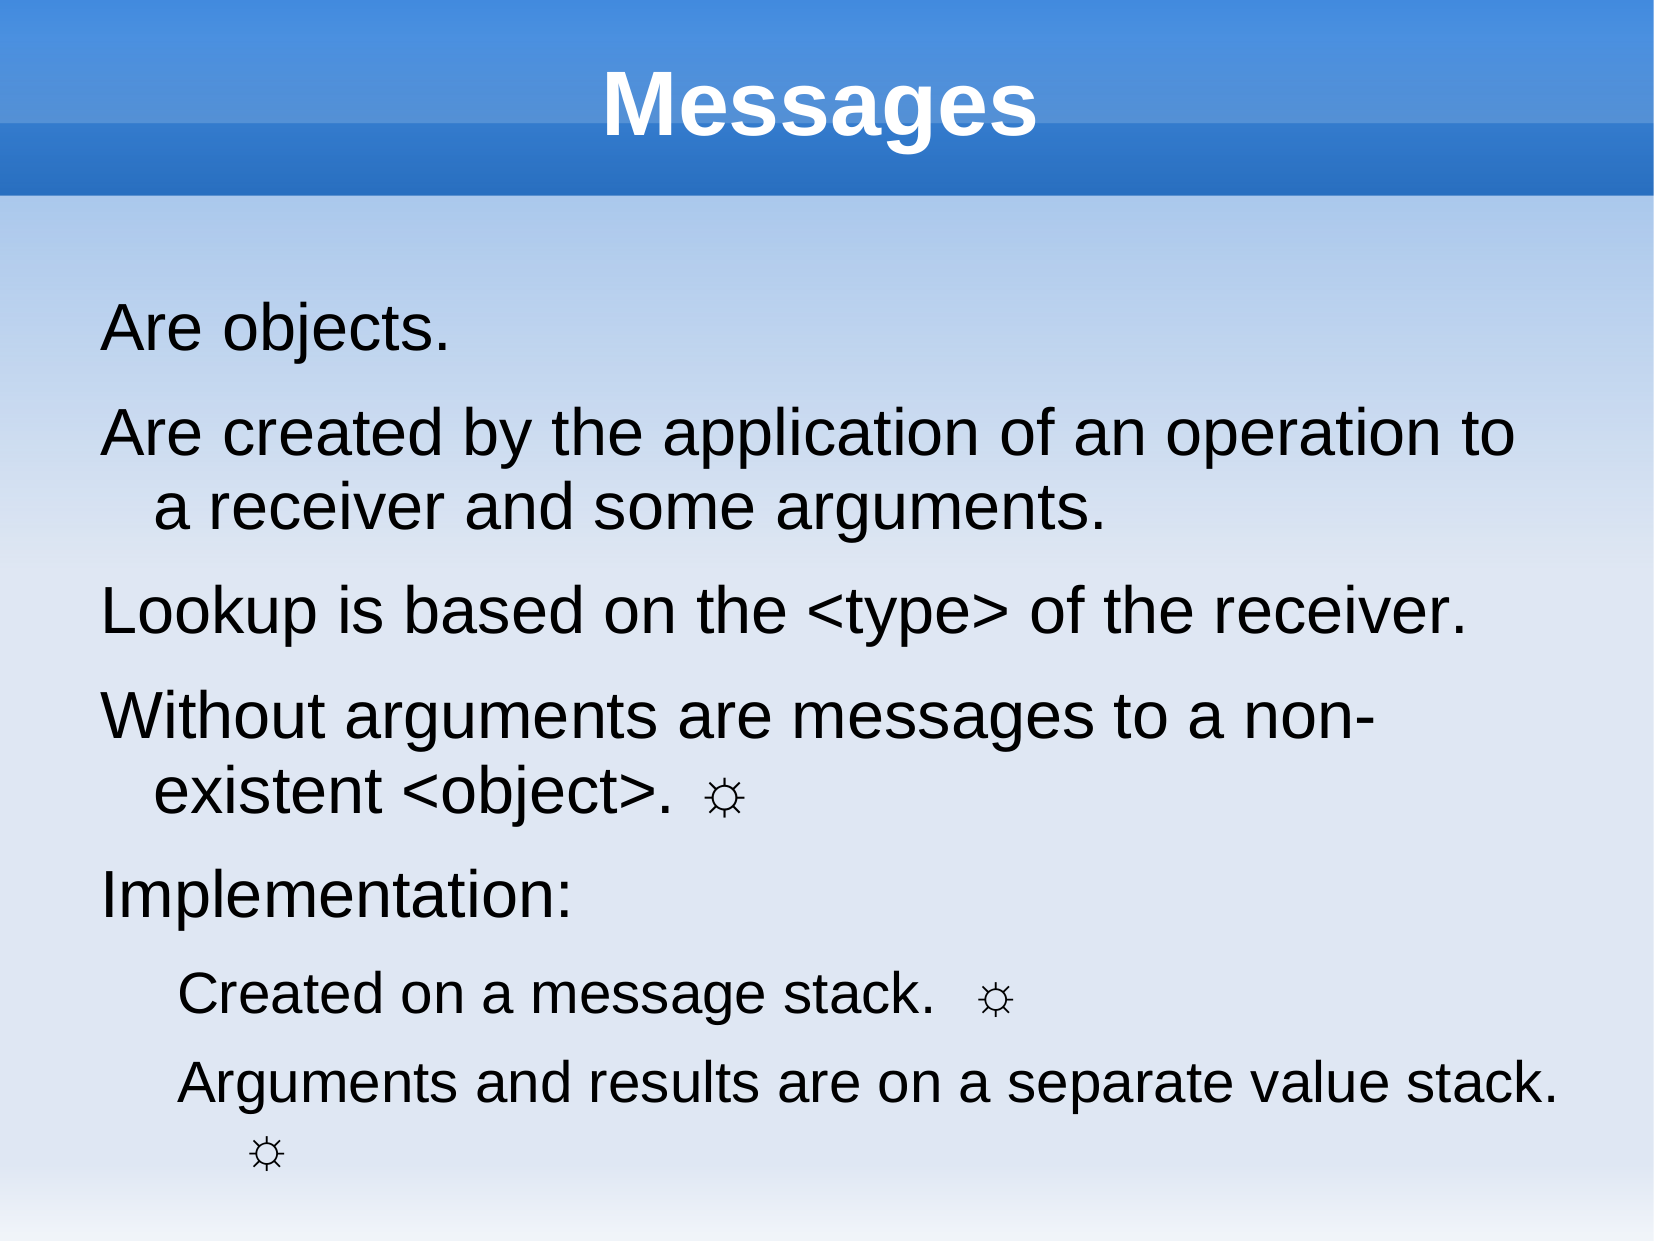

# Messages
Are objects.
Are created by the application of an operation to a receiver and some arguments.
Lookup is based on the <type> of the receiver.
Without arguments are messages to a non-existent <object>. ☼
Implementation:
Created on a message stack. ☼
Arguments and results are on a separate value stack. ☼